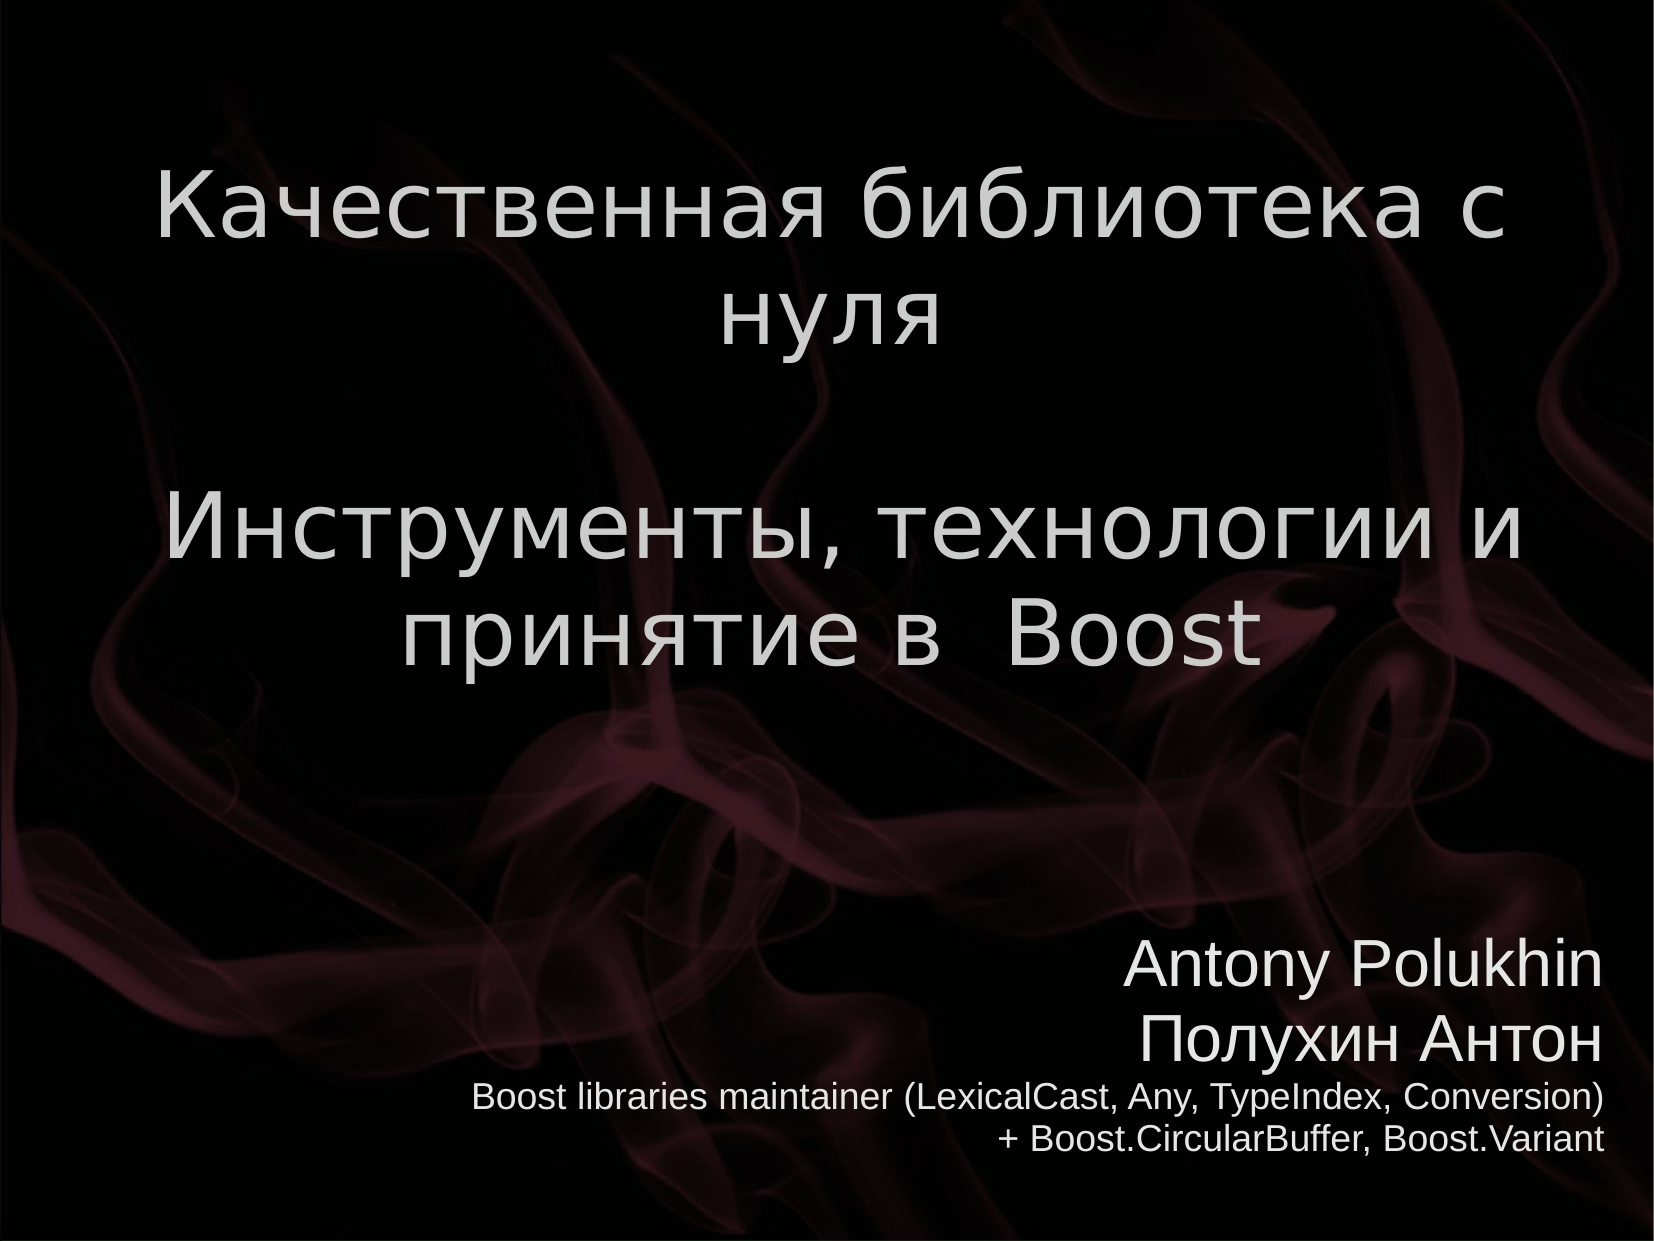

# Качественная библиотека с нуля Инструменты, технологии и принятие в Boost
Antony Polukhin
Полухин Антон
 Boost libraries maintainer (LexicalCast, Any, TypeIndex, Conversion)
+ Boost.CircularBuffer, Boost.Variant